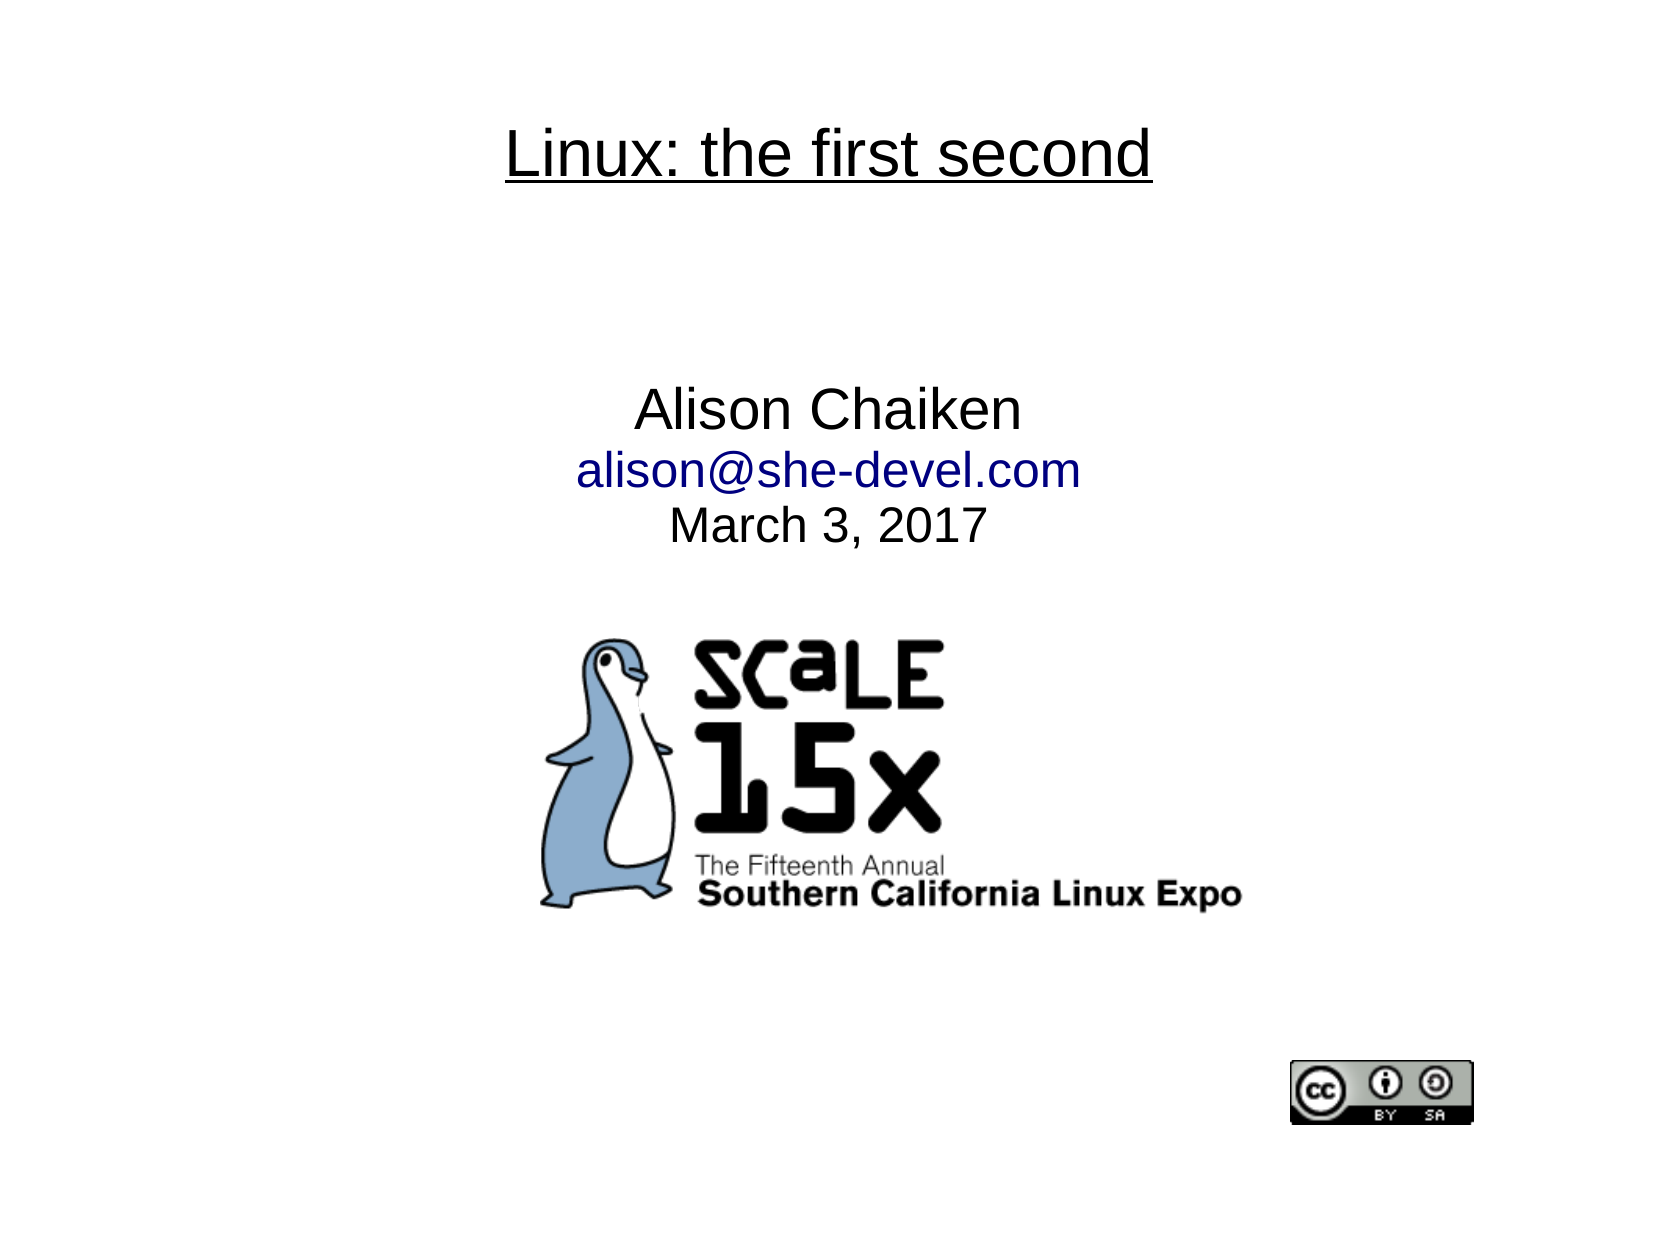

# Linux: the first second
Alison Chaiken
alison@she-devel.com
March 3, 2017